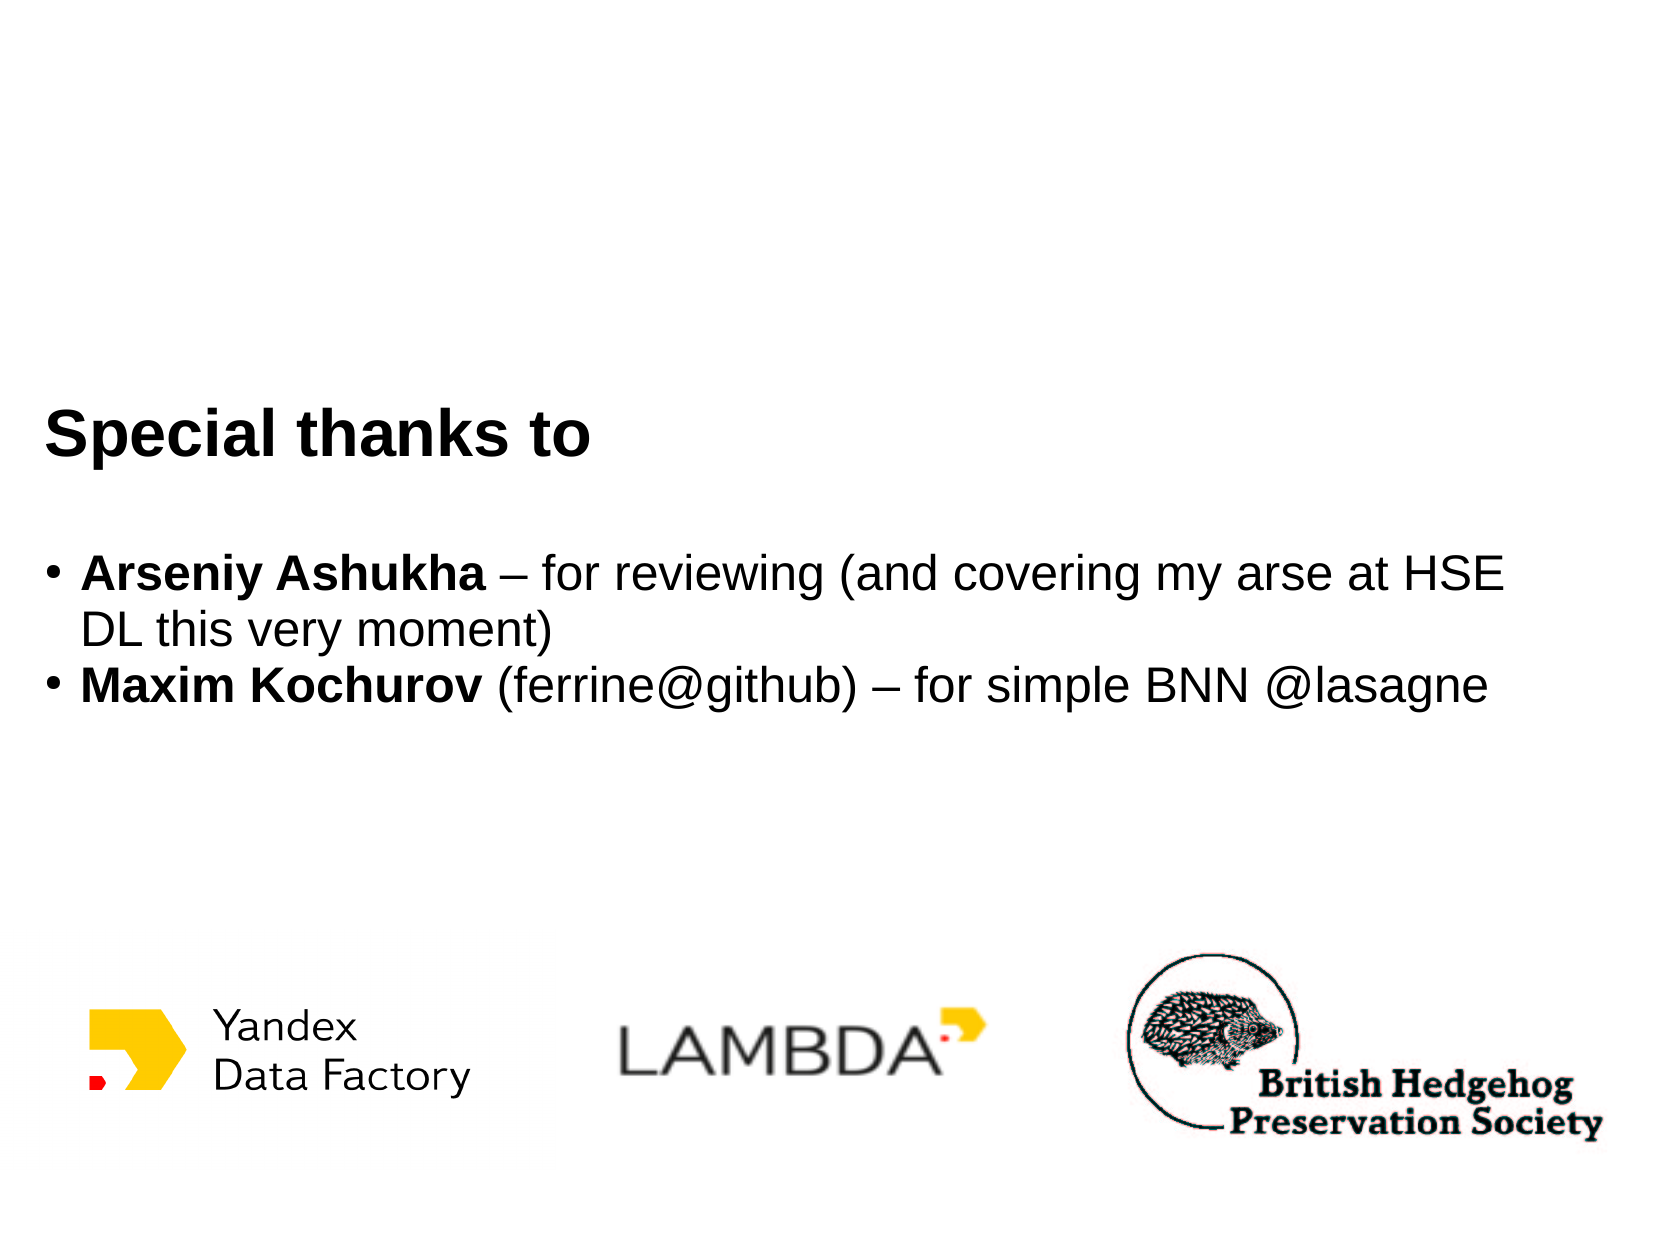

Special thanks to
Arseniy Ashukha – for reviewing (and covering my arse at HSE DL this very moment)
Maxim Kochurov (ferrine@github) – for simple BNN @lasagne
56